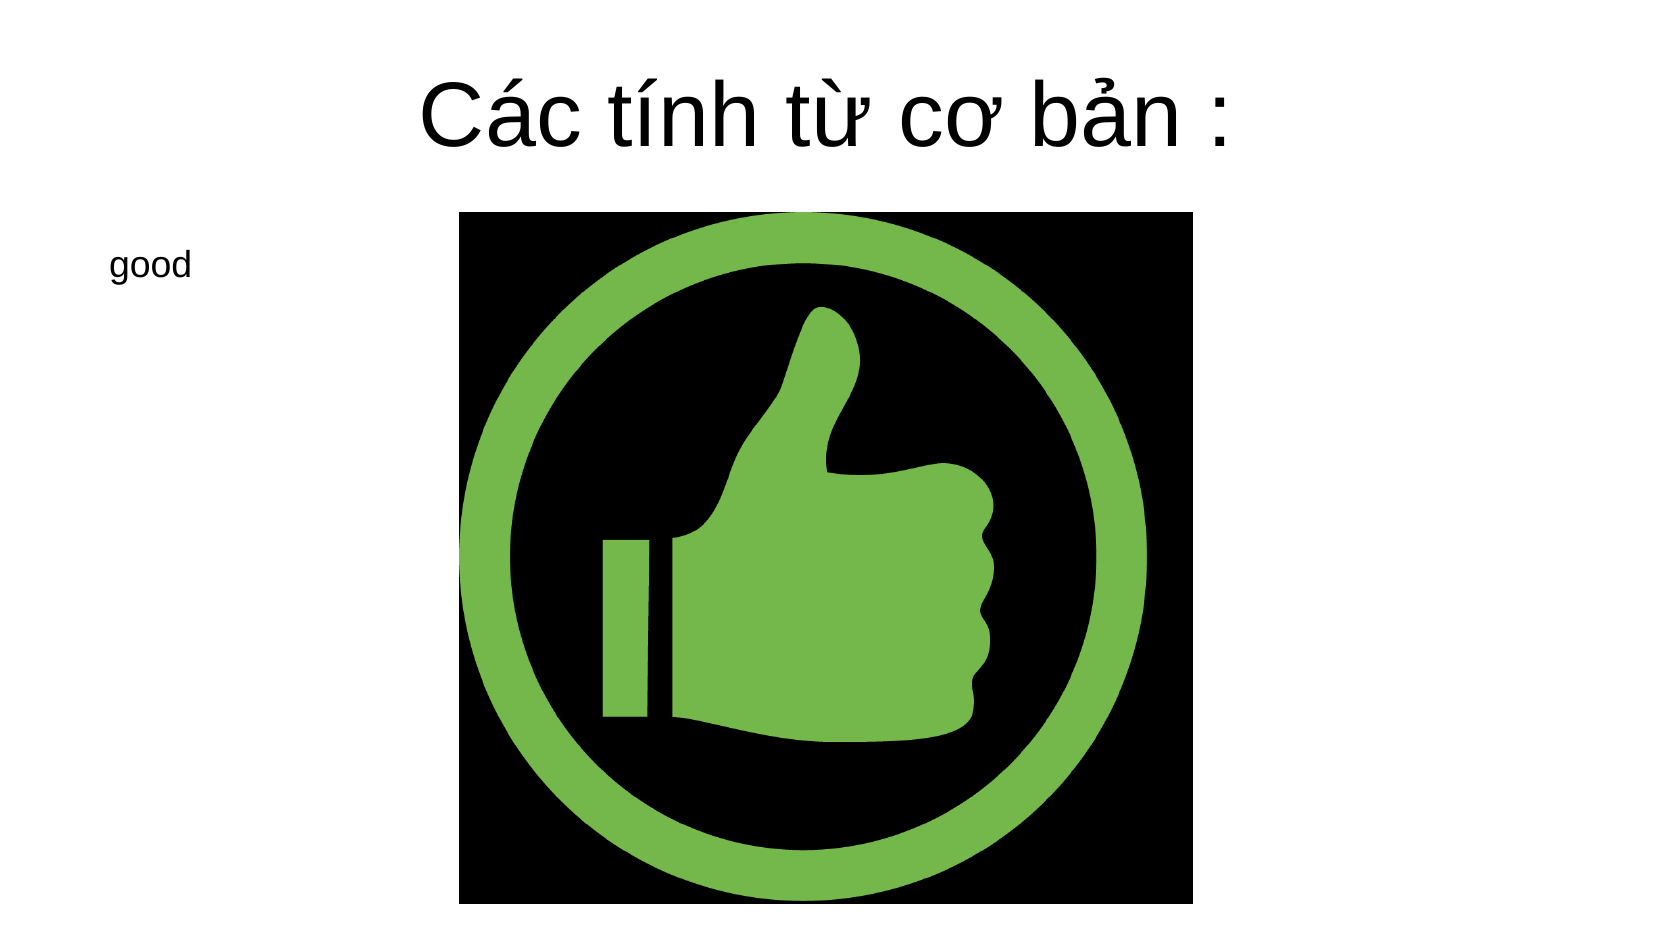

# Các tính từ cơ bản :
good